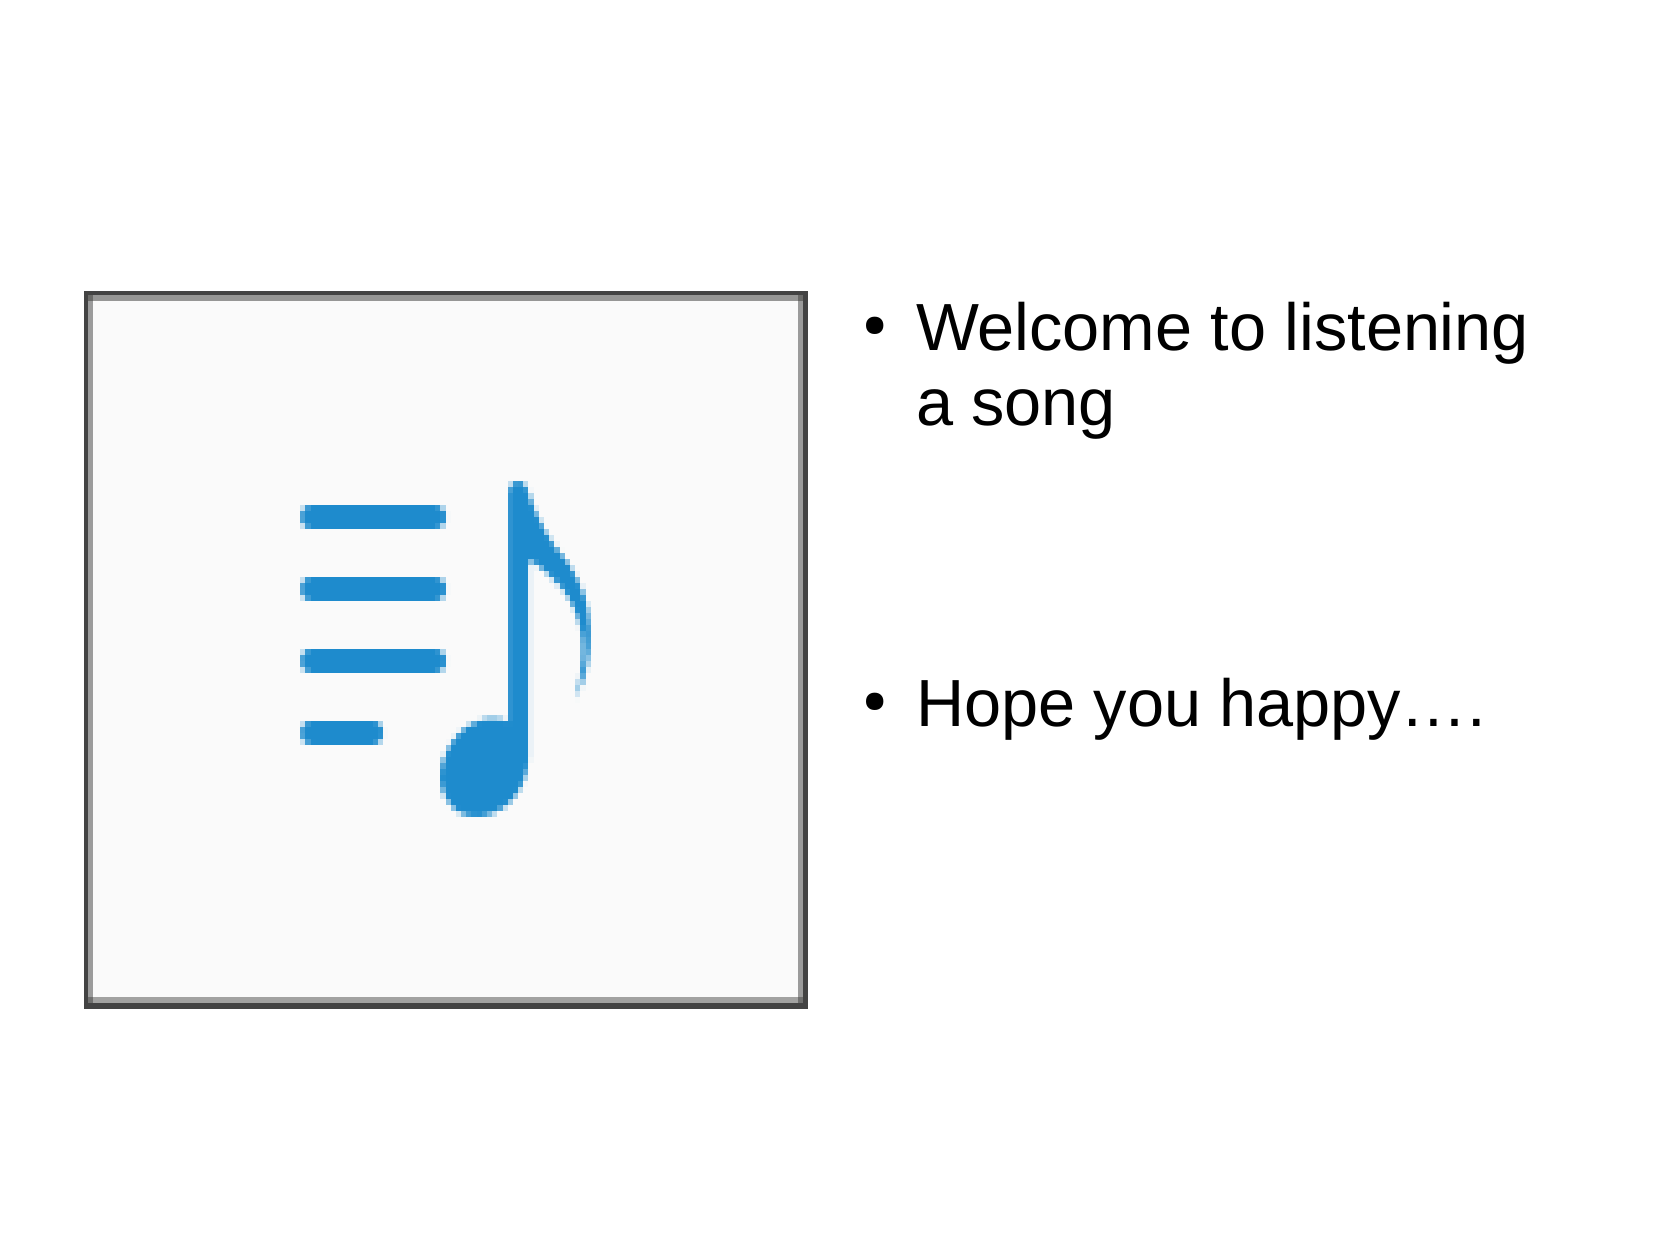

#
Welcome to listening a song
Hope you happy….